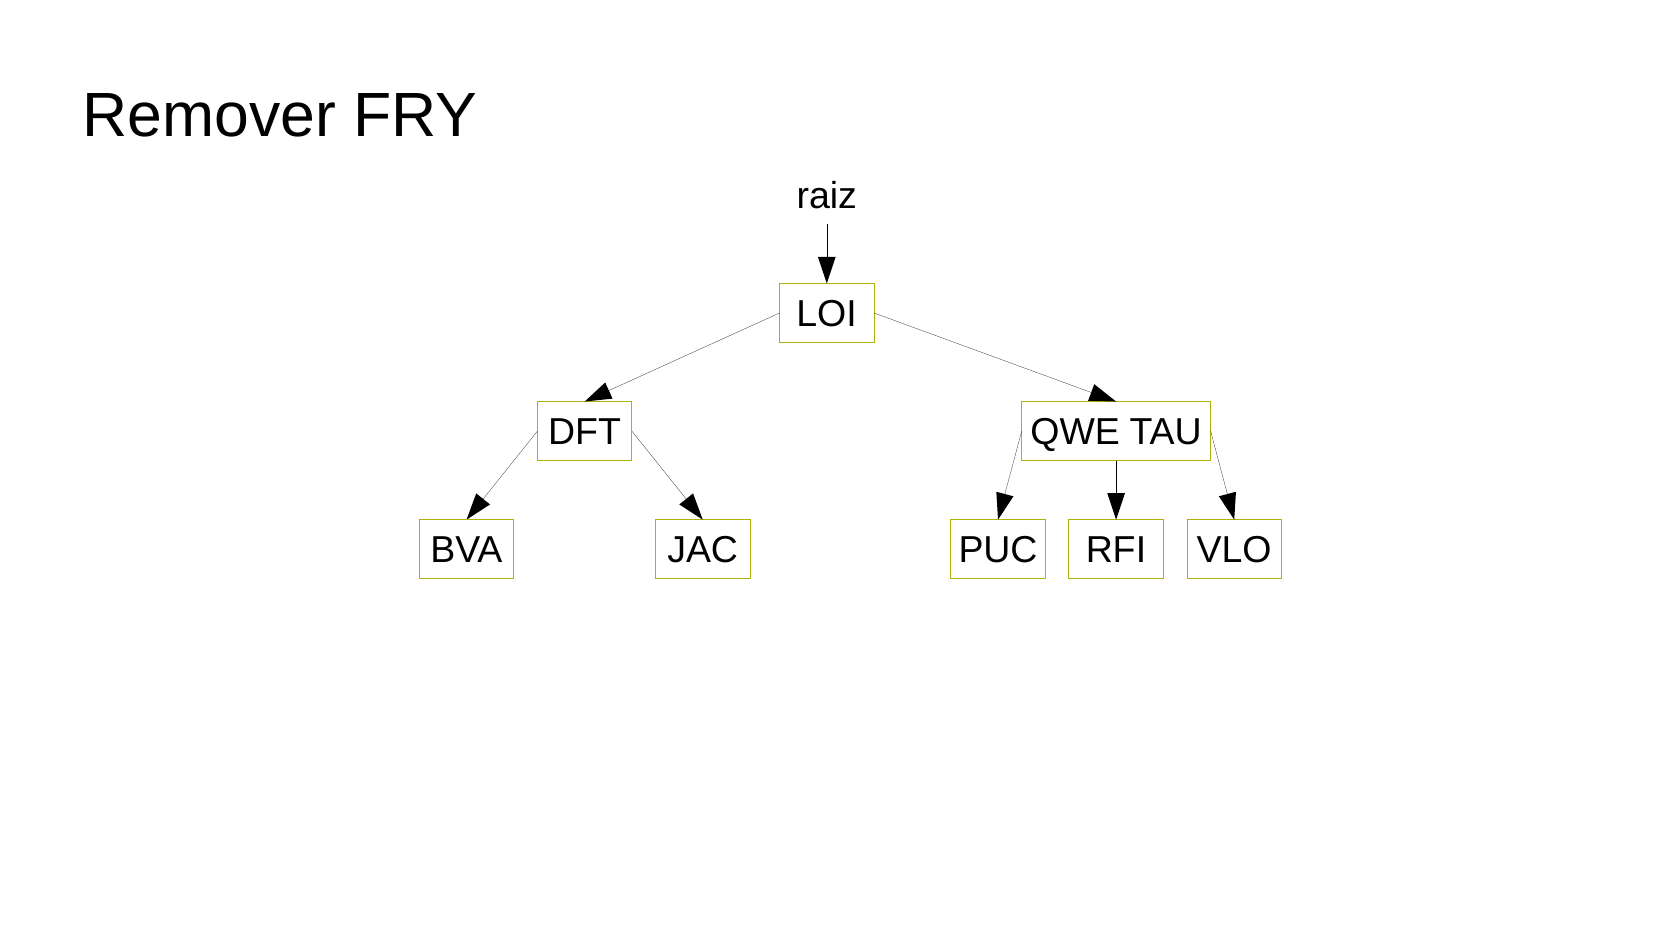

# Remover FRY
raiz
LOI
DFT
QWE TAU
BVA
JAC
PUC
RFI
VLO